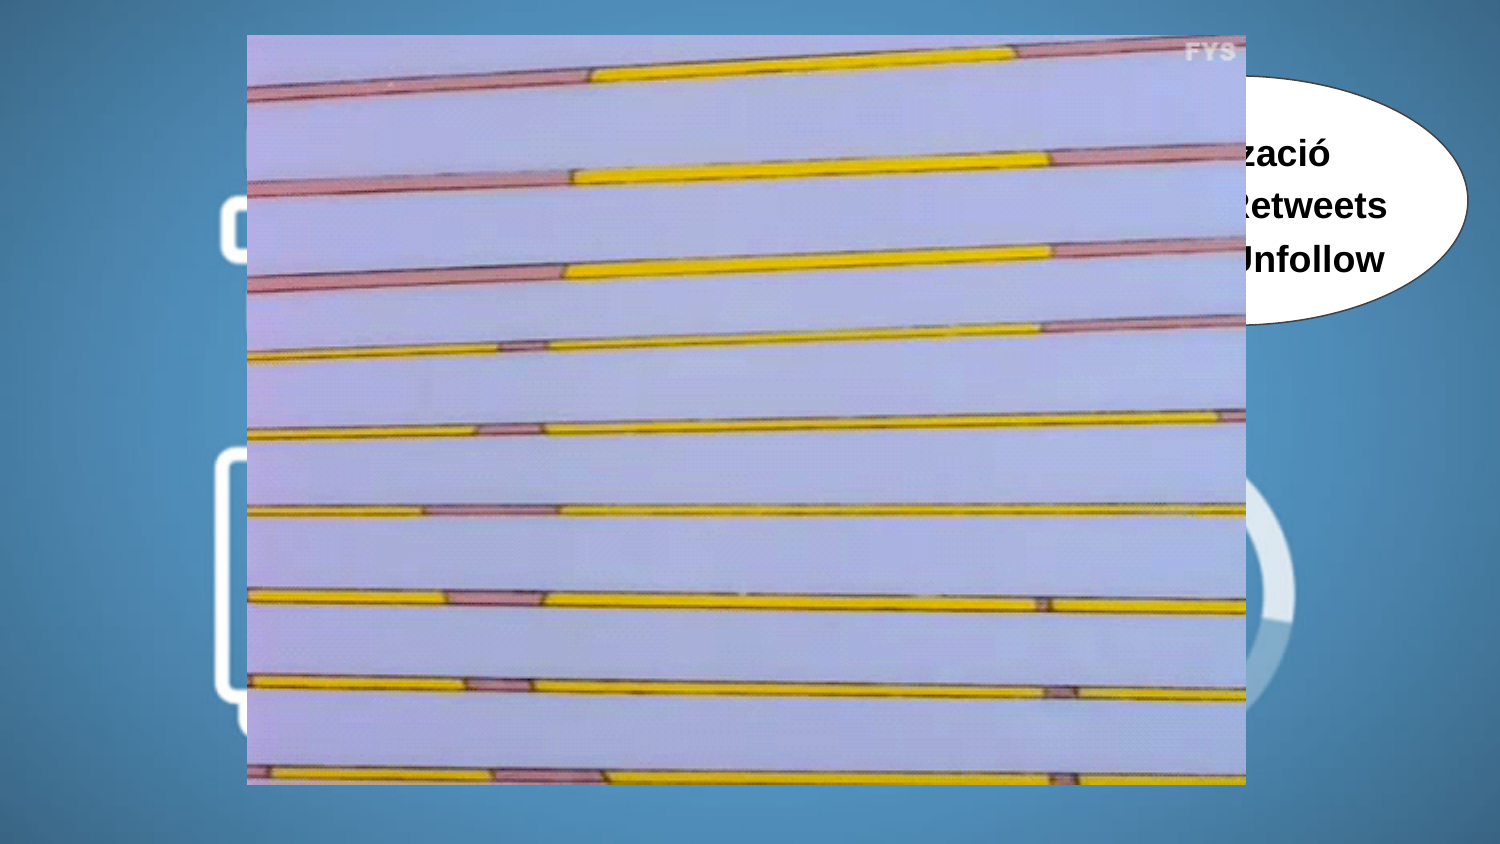

# ¿Qué uso podemos darle?
Monitorización
Tweets/Retweets
Follow/Unfollow